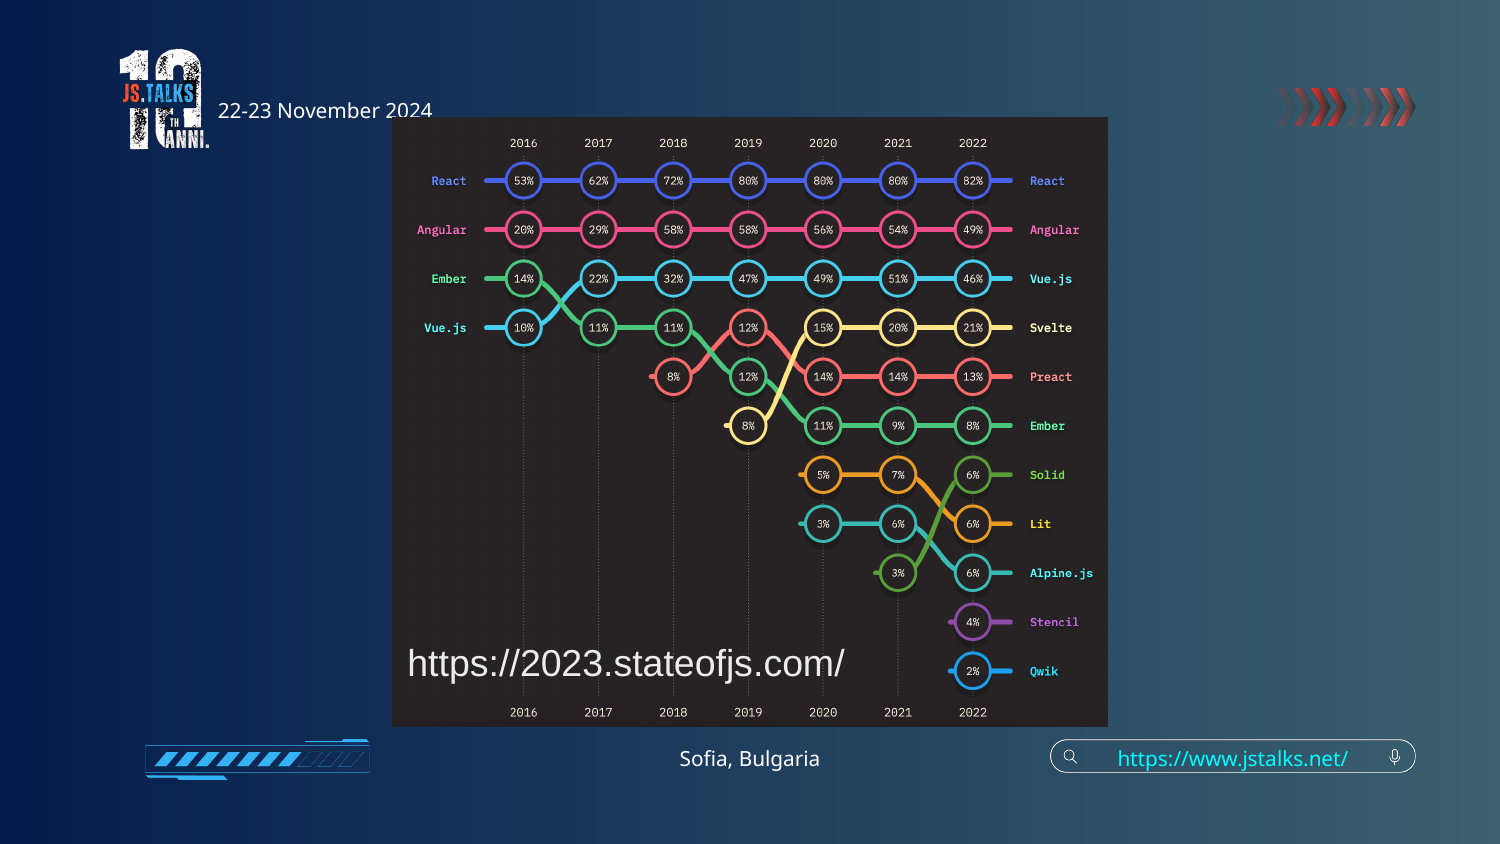

22-23 November 2024
https://2023.stateofjs.com/
Sofia, Bulgaria
https://www.jstalks.net/